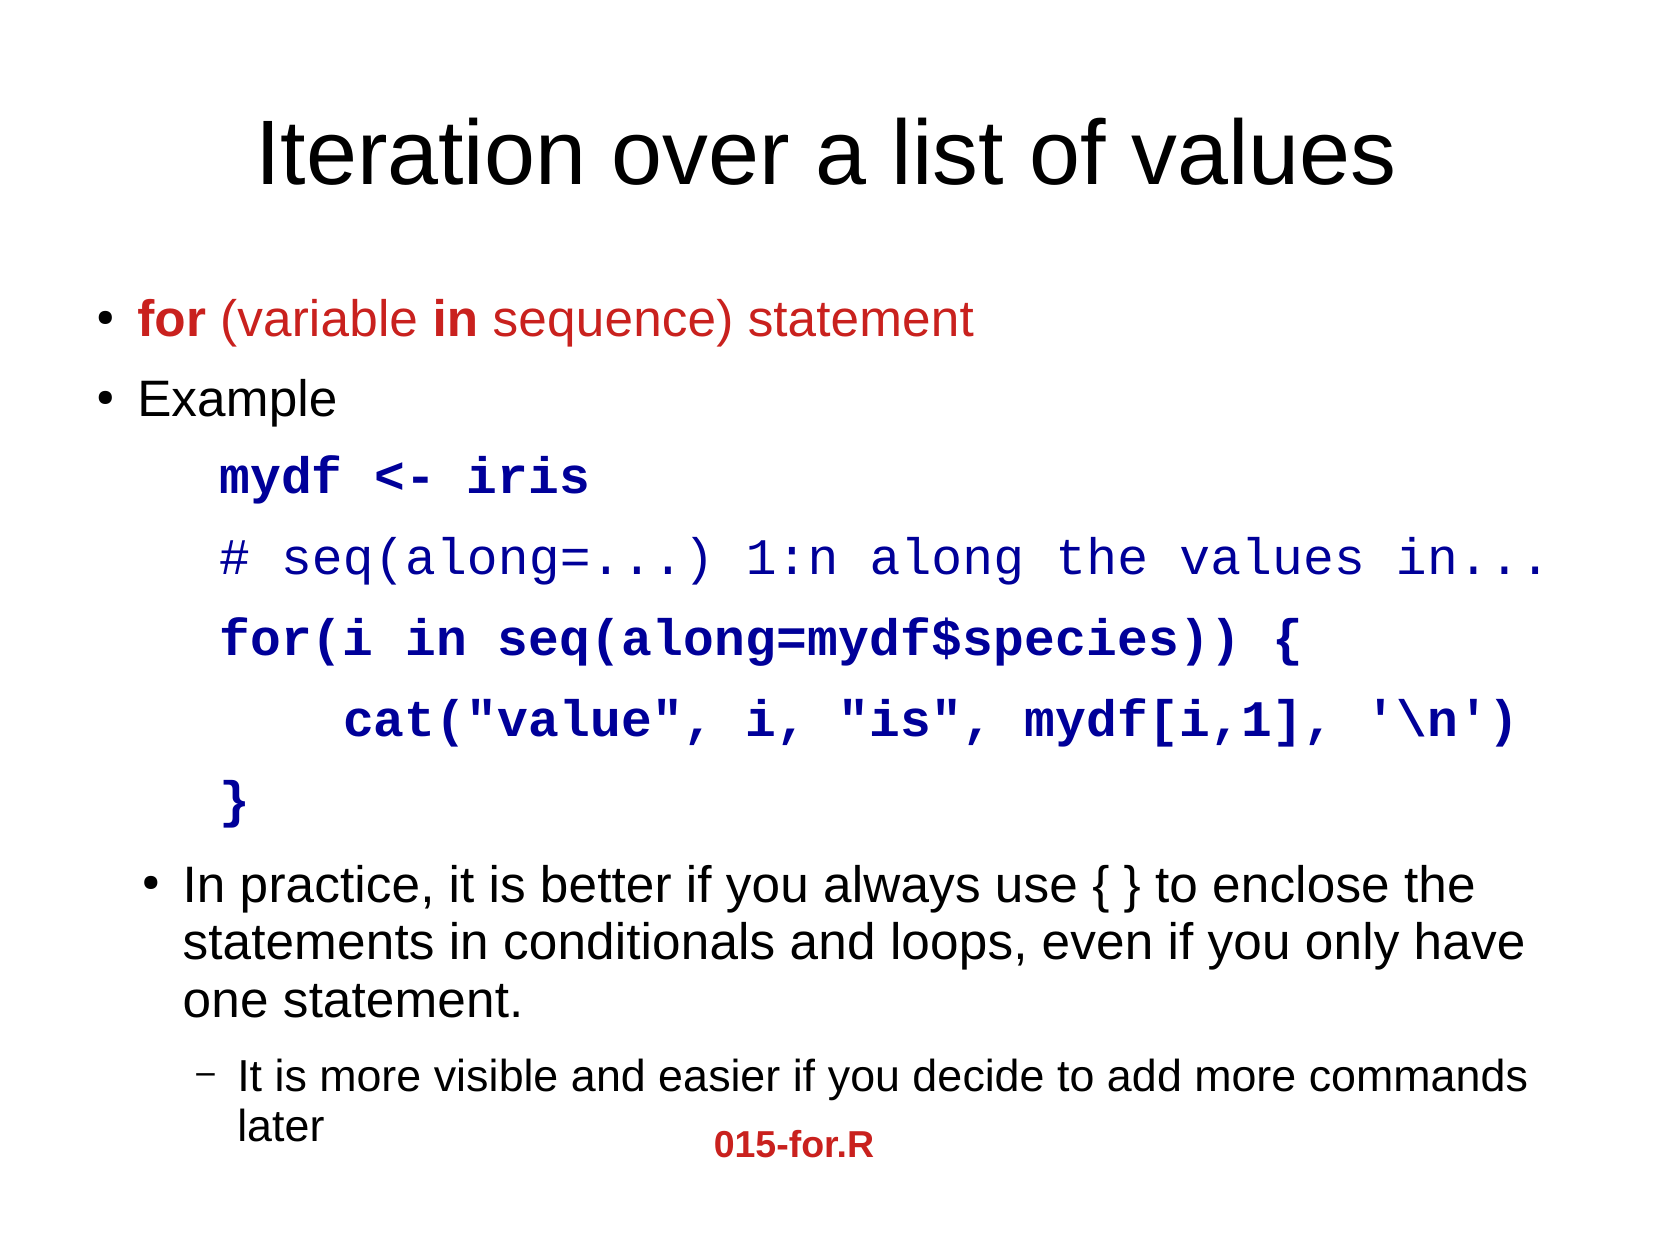

# Iteration over a list of values
for (variable in sequence) statement
Example
mydf <- iris
# seq(along=...) 1:n along the values in...
for(i in seq(along=mydf$species)) {
 cat("value", i, "is", mydf[i,1], '\n')
}
In practice, it is better if you always use { } to enclose the statements in conditionals and loops, even if you only have one statement.
It is more visible and easier if you decide to add more commands later
015-for.R